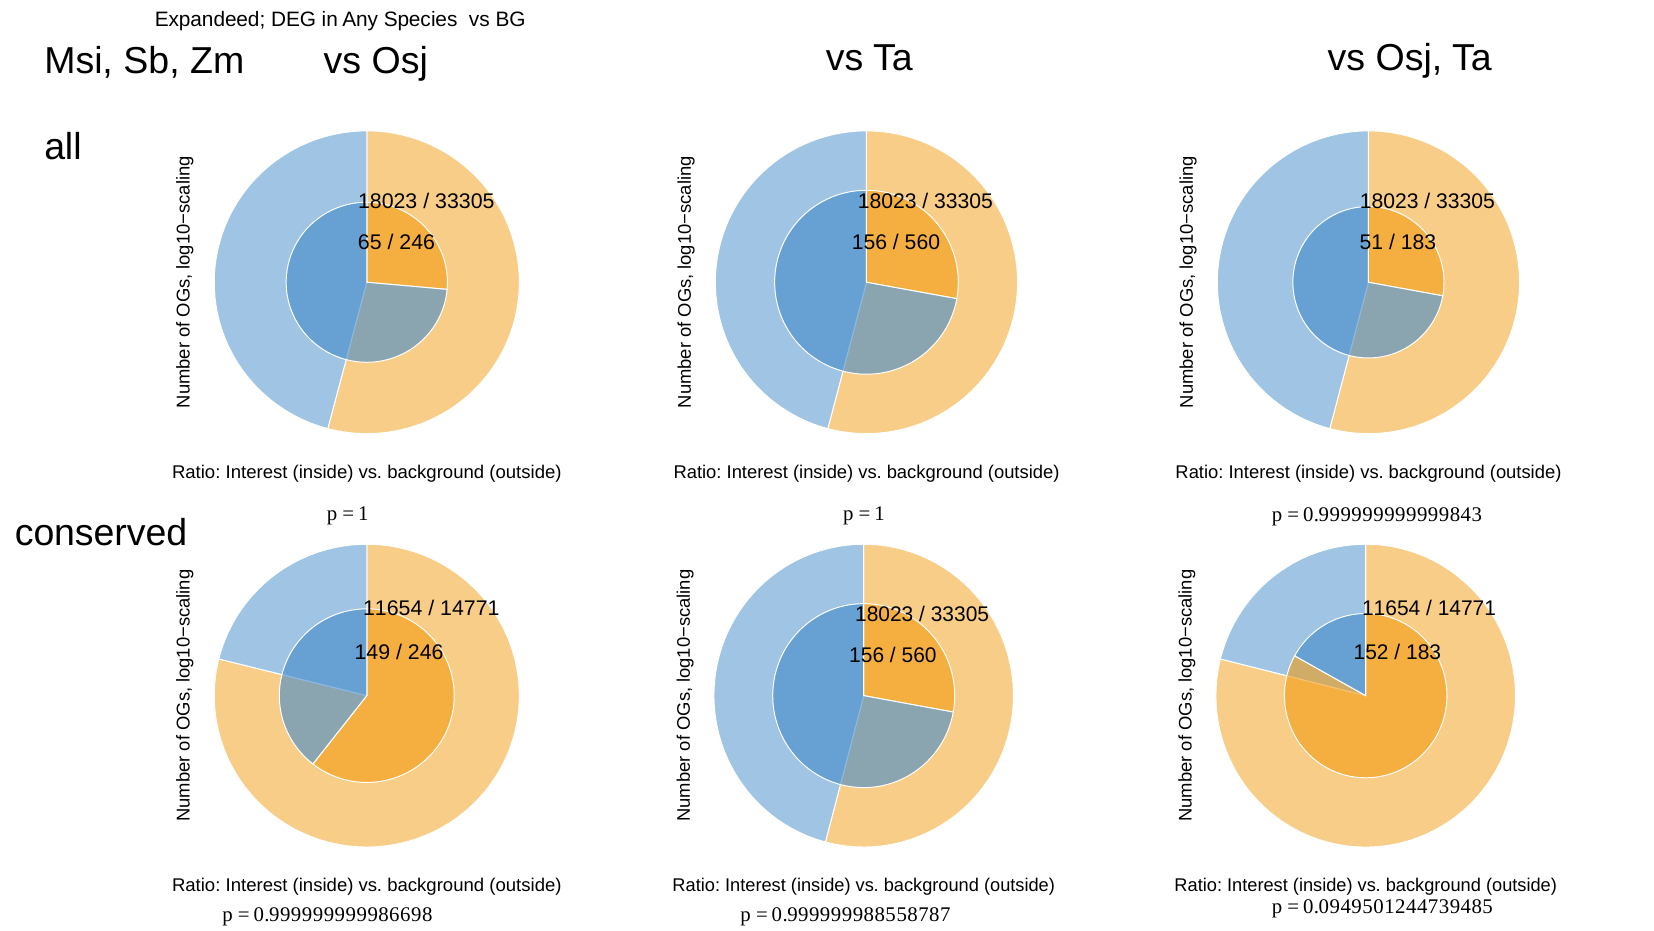

Expandeed; DEG in Any Species vs BG
vs Ta
vs Osj, Ta
Msi, Sb, Zm
vs Osj
all
conserved